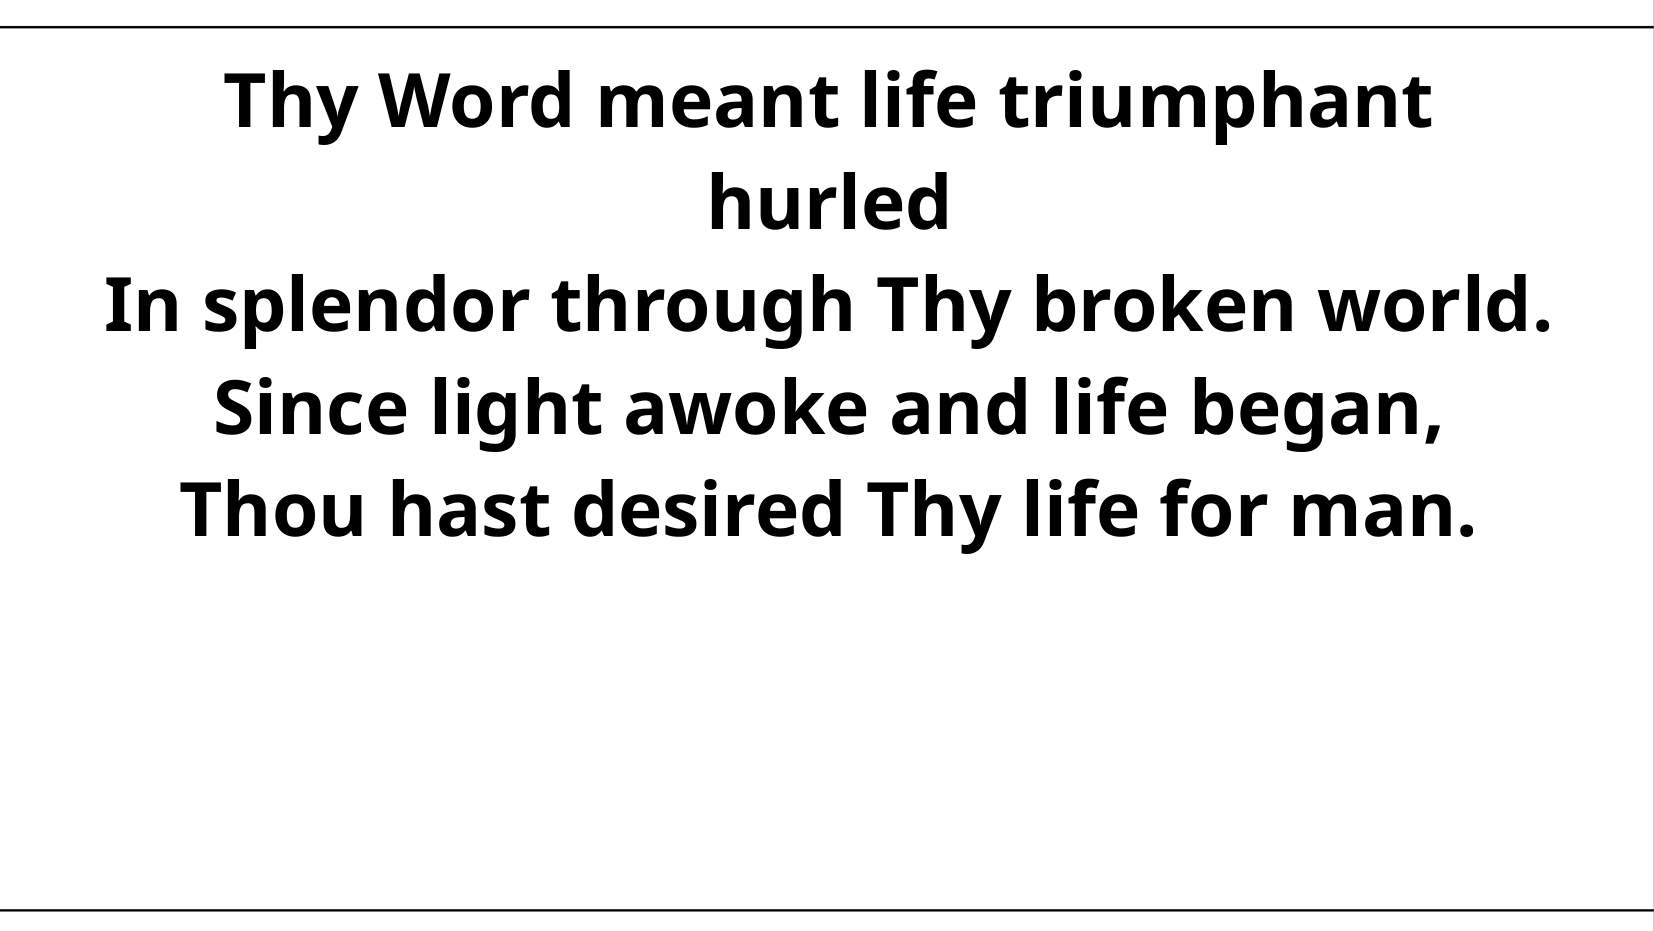

Thy Word meant life triumphant hurled
In splendor through Thy broken world.
Since light awoke and life began,
Thou hast desired Thy life for man.